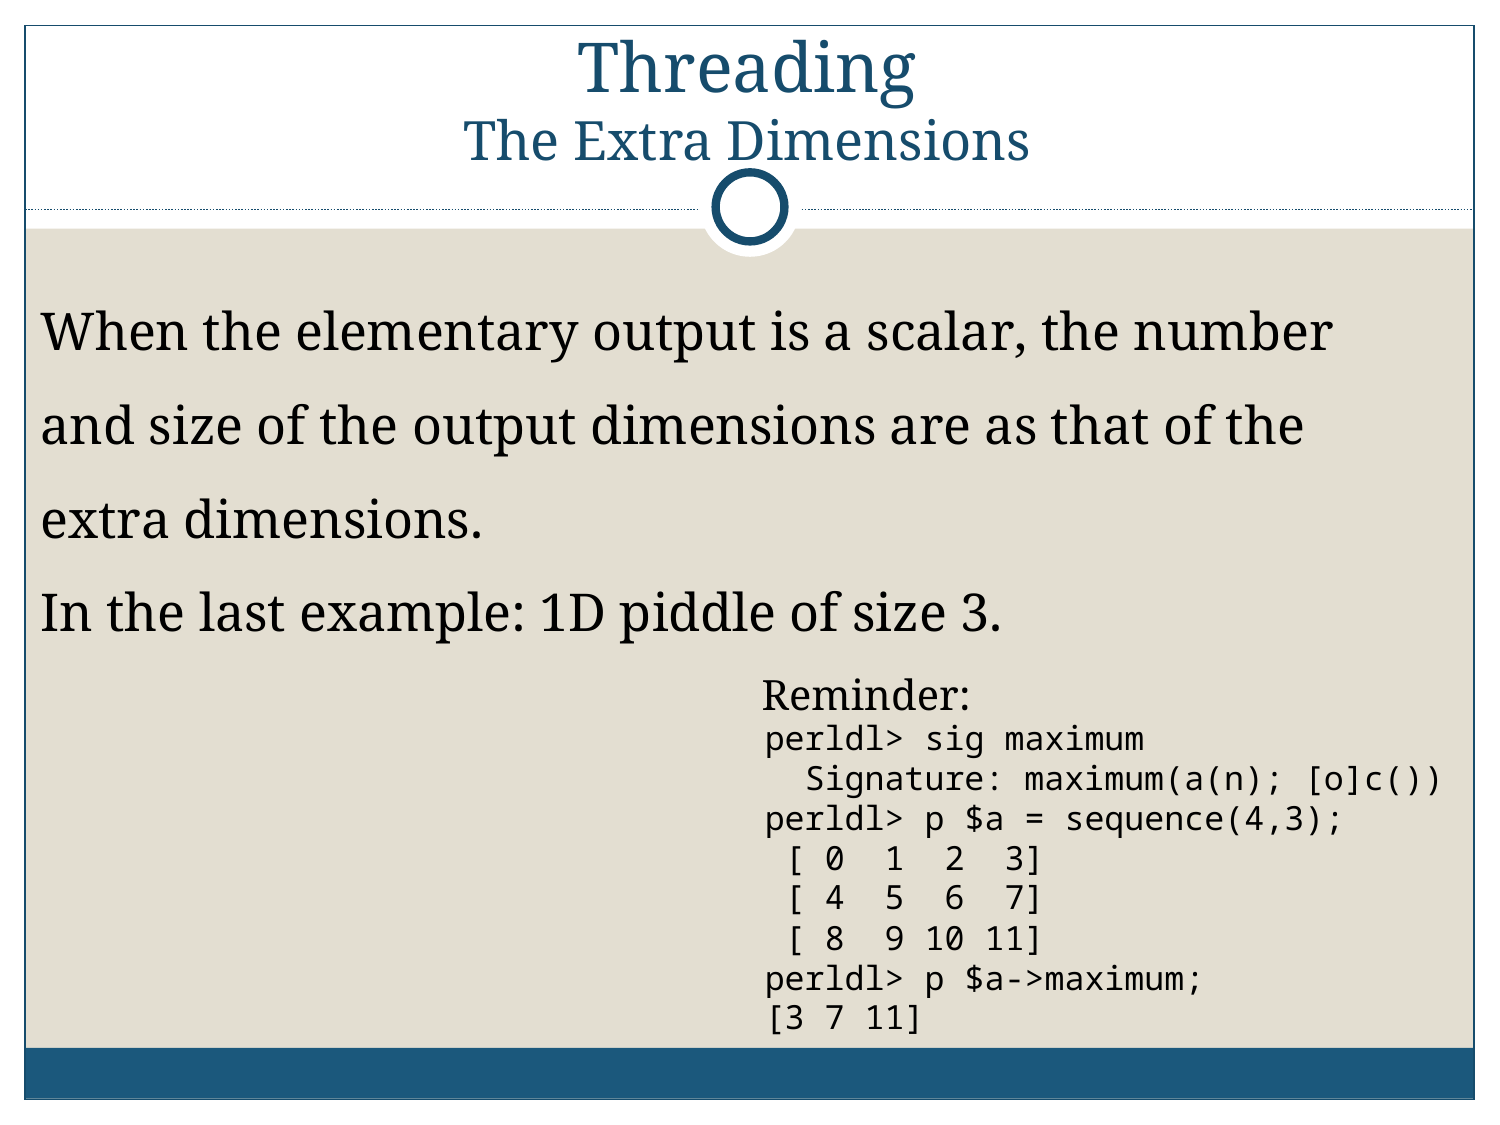

# Threading The Extra Dimensions
When the elementary output is a scalar, the number and size of the output dimensions are as that of the extra dimensions.
In the last example: 1D piddle of size 3.
Reminder:
perldl> sig maximum
 Signature: maximum(a(n); [o]c())
perldl> p $a = sequence(4,3);
 [ 0 1 2 3]
 [ 4 5 6 7]
 [ 8 9 10 11]
perldl> p $a->maximum;
[3 7 11]